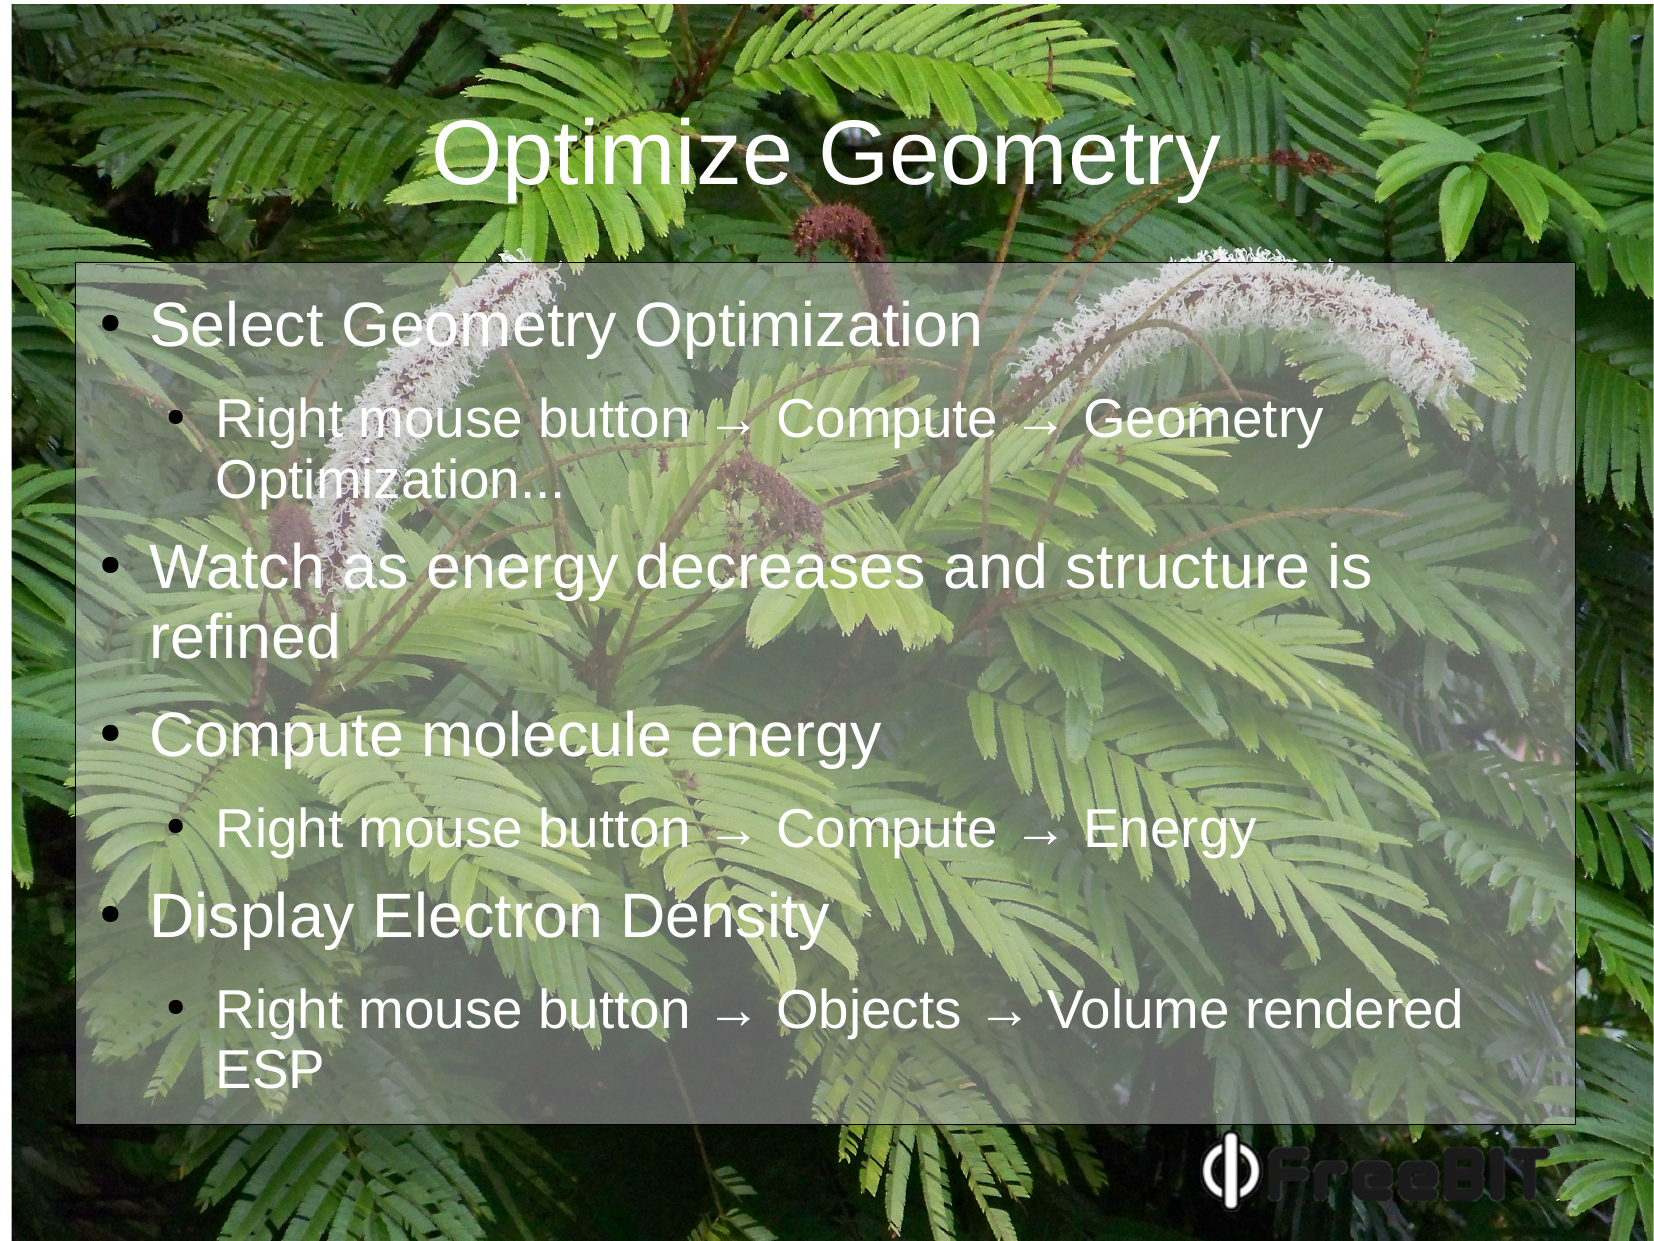

# Optimize Geometry
Select Geometry Optimization
Right mouse button → Compute → Geometry Optimization...
Watch as energy decreases and structure is refined
Compute molecule energy
Right mouse button → Compute → Energy
Display Electron Density
Right mouse button → Objects → Volume rendered ESP